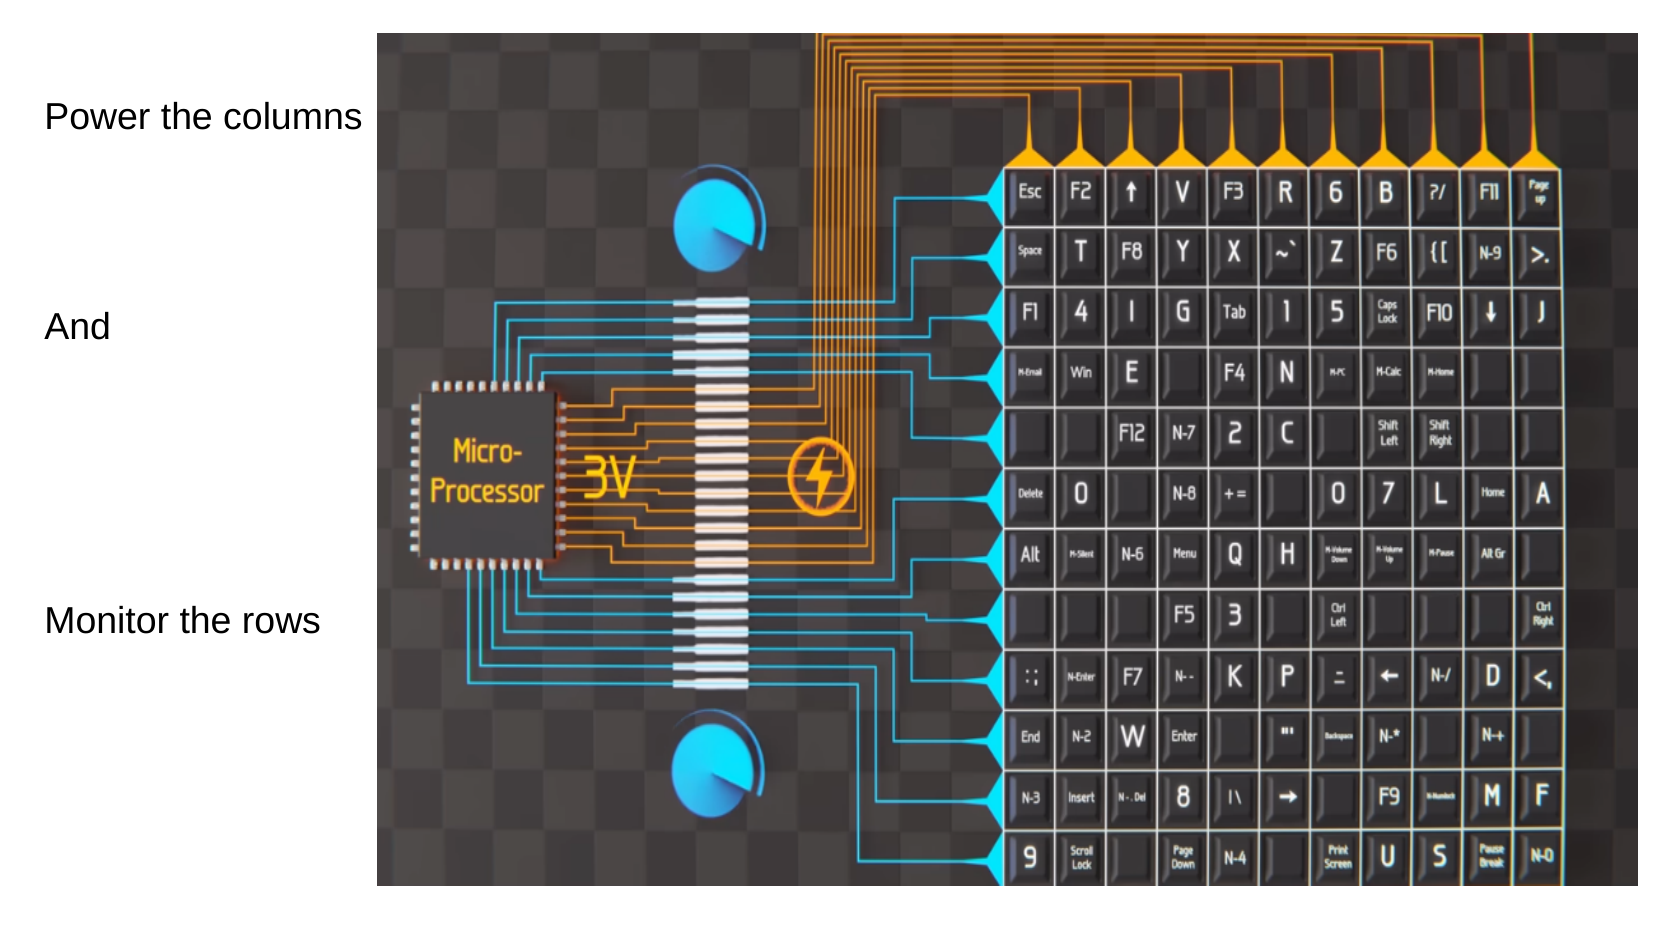

Power the columns
And
Monitor the rows